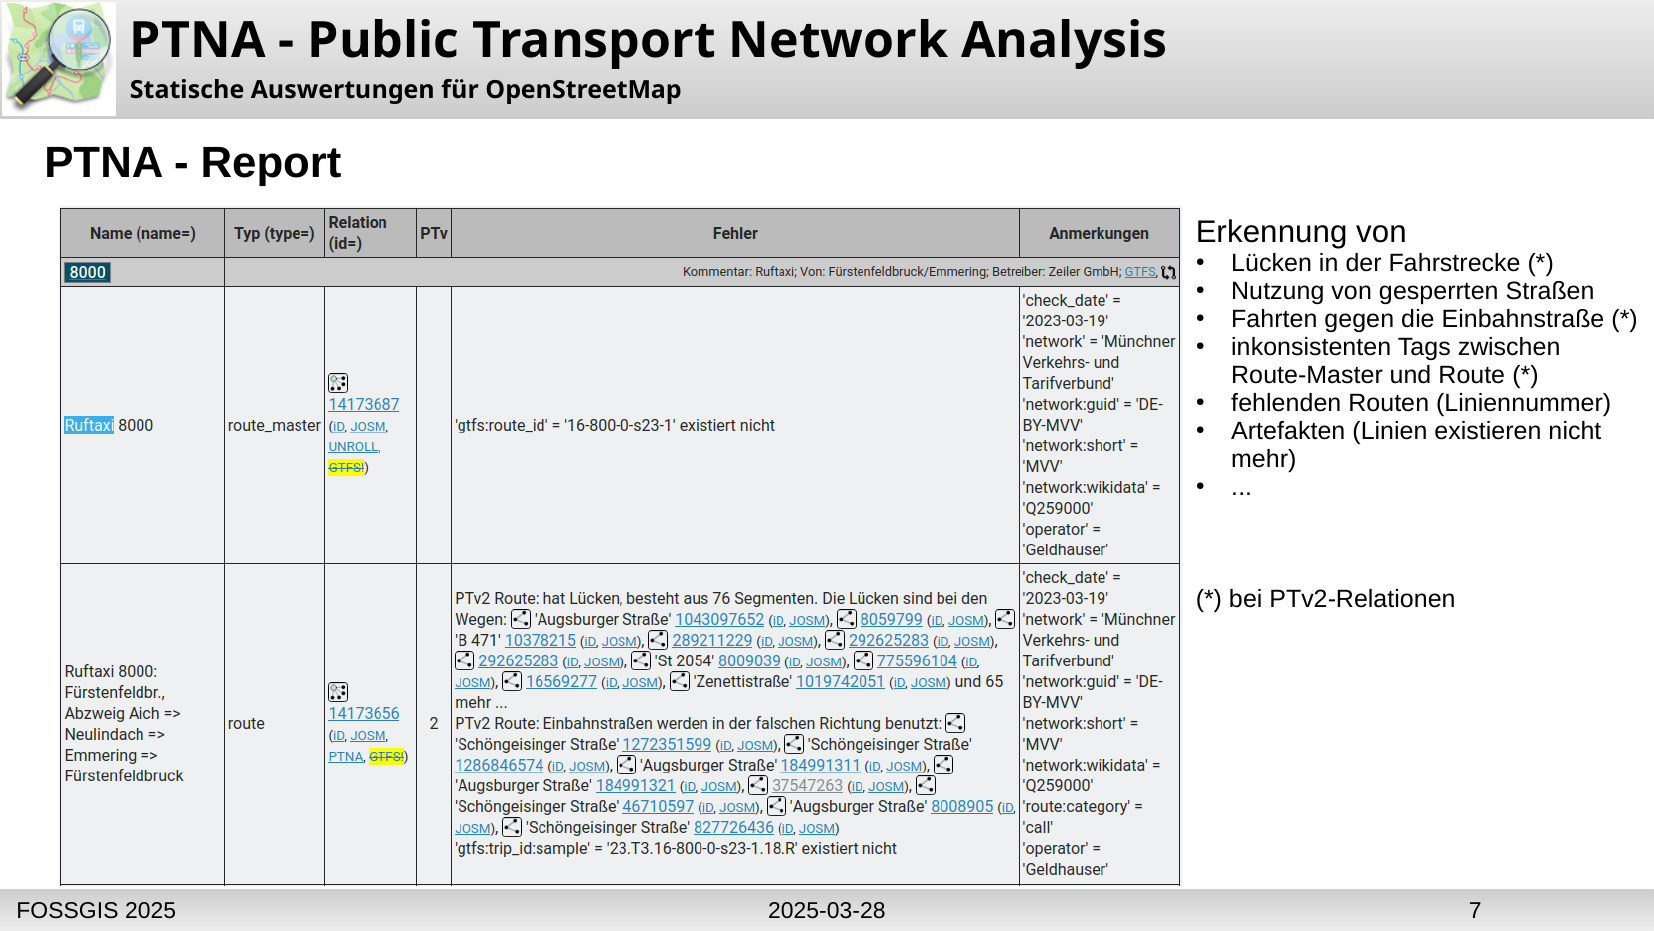

PTNA - Public Transport Network Analysis
Statische Auswertungen für OpenStreetMap
PTNA - Report
Erkennung von
Lücken in der Fahrstrecke (*)
Nutzung von gesperrten Straßen
Fahrten gegen die Einbahnstraße (*)
inkonsistenten Tags zwischen Route-Master und Route (*)
fehlenden Routen (Liniennummer)
Artefakten (Linien existieren nicht mehr)
...
(*) bei PTv2-Relationen
FOSSGIS 2025
2025-03-28